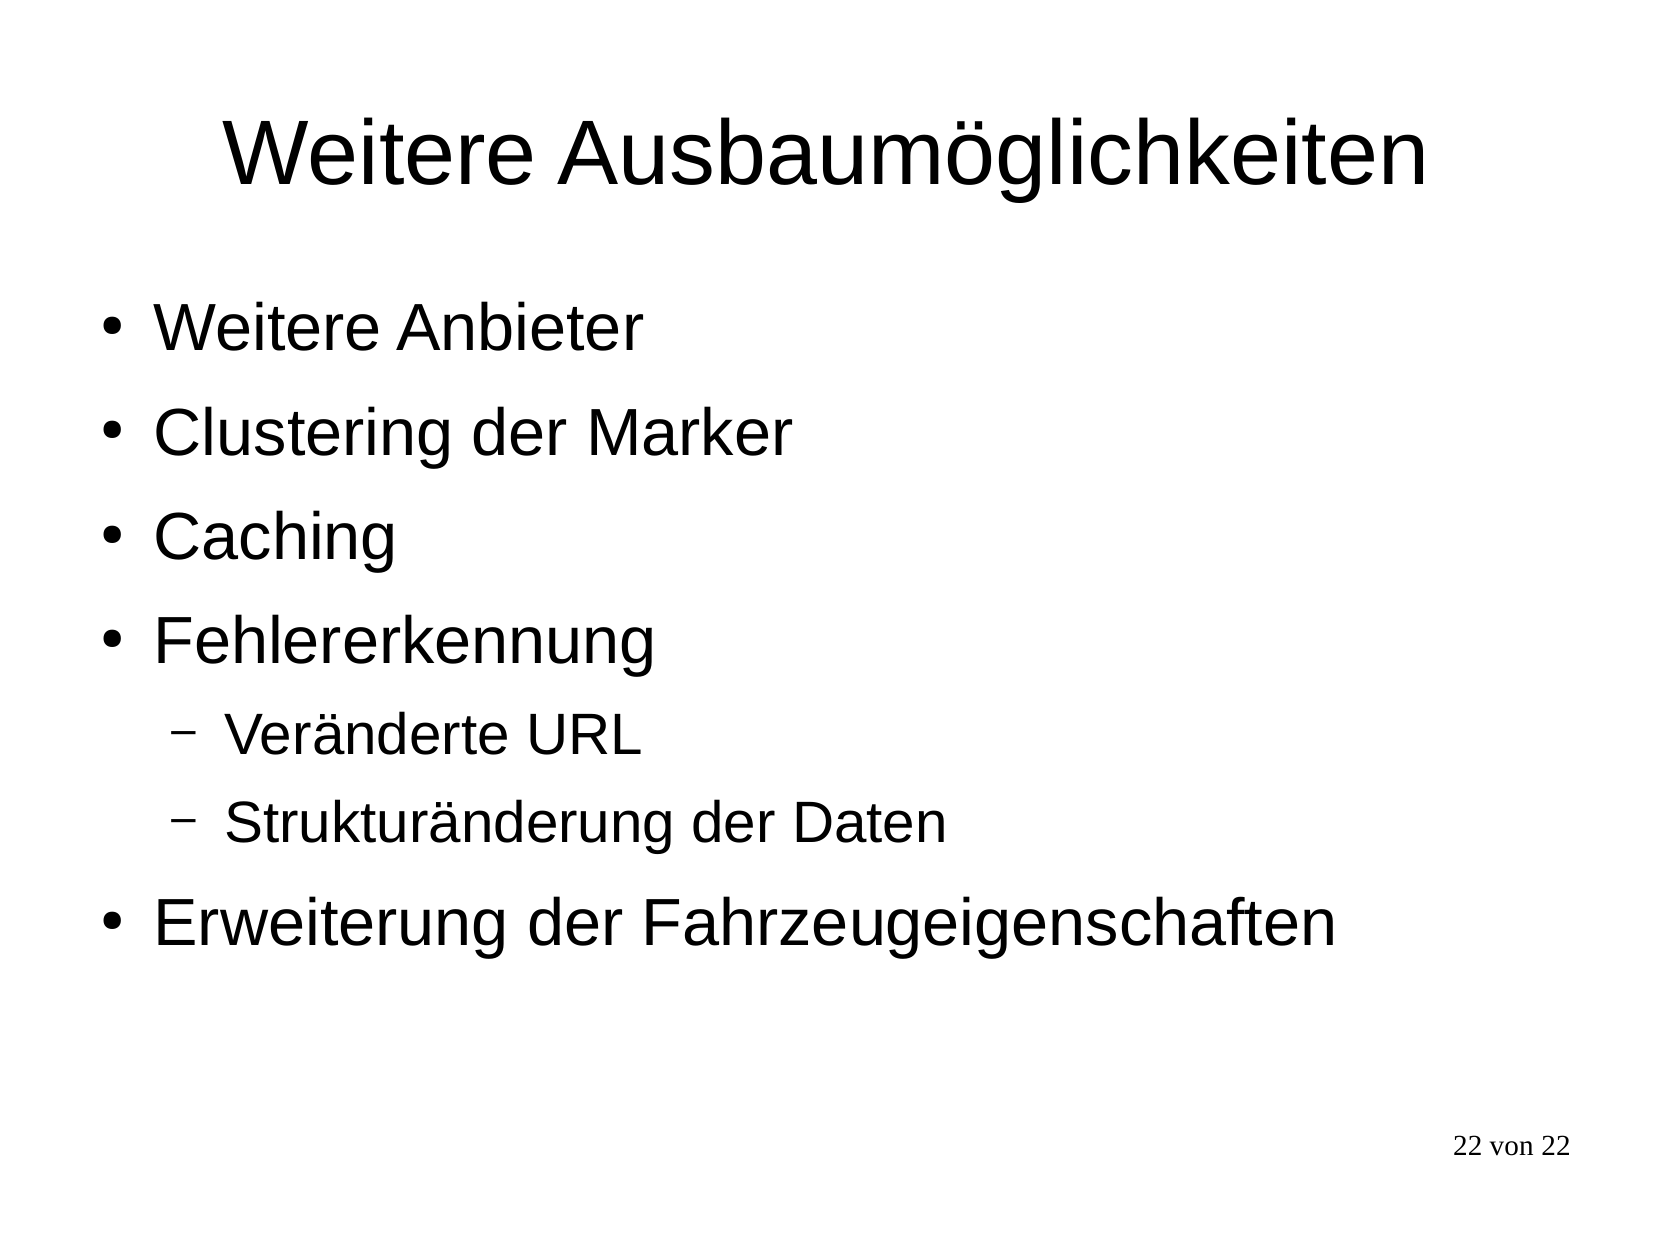

# Weitere Ausbaumöglichkeiten
Weitere Anbieter
Clustering der Marker
Caching
Fehlererkennung
Veränderte URL
Strukturänderung der Daten
Erweiterung der Fahrzeugeigenschaften
22